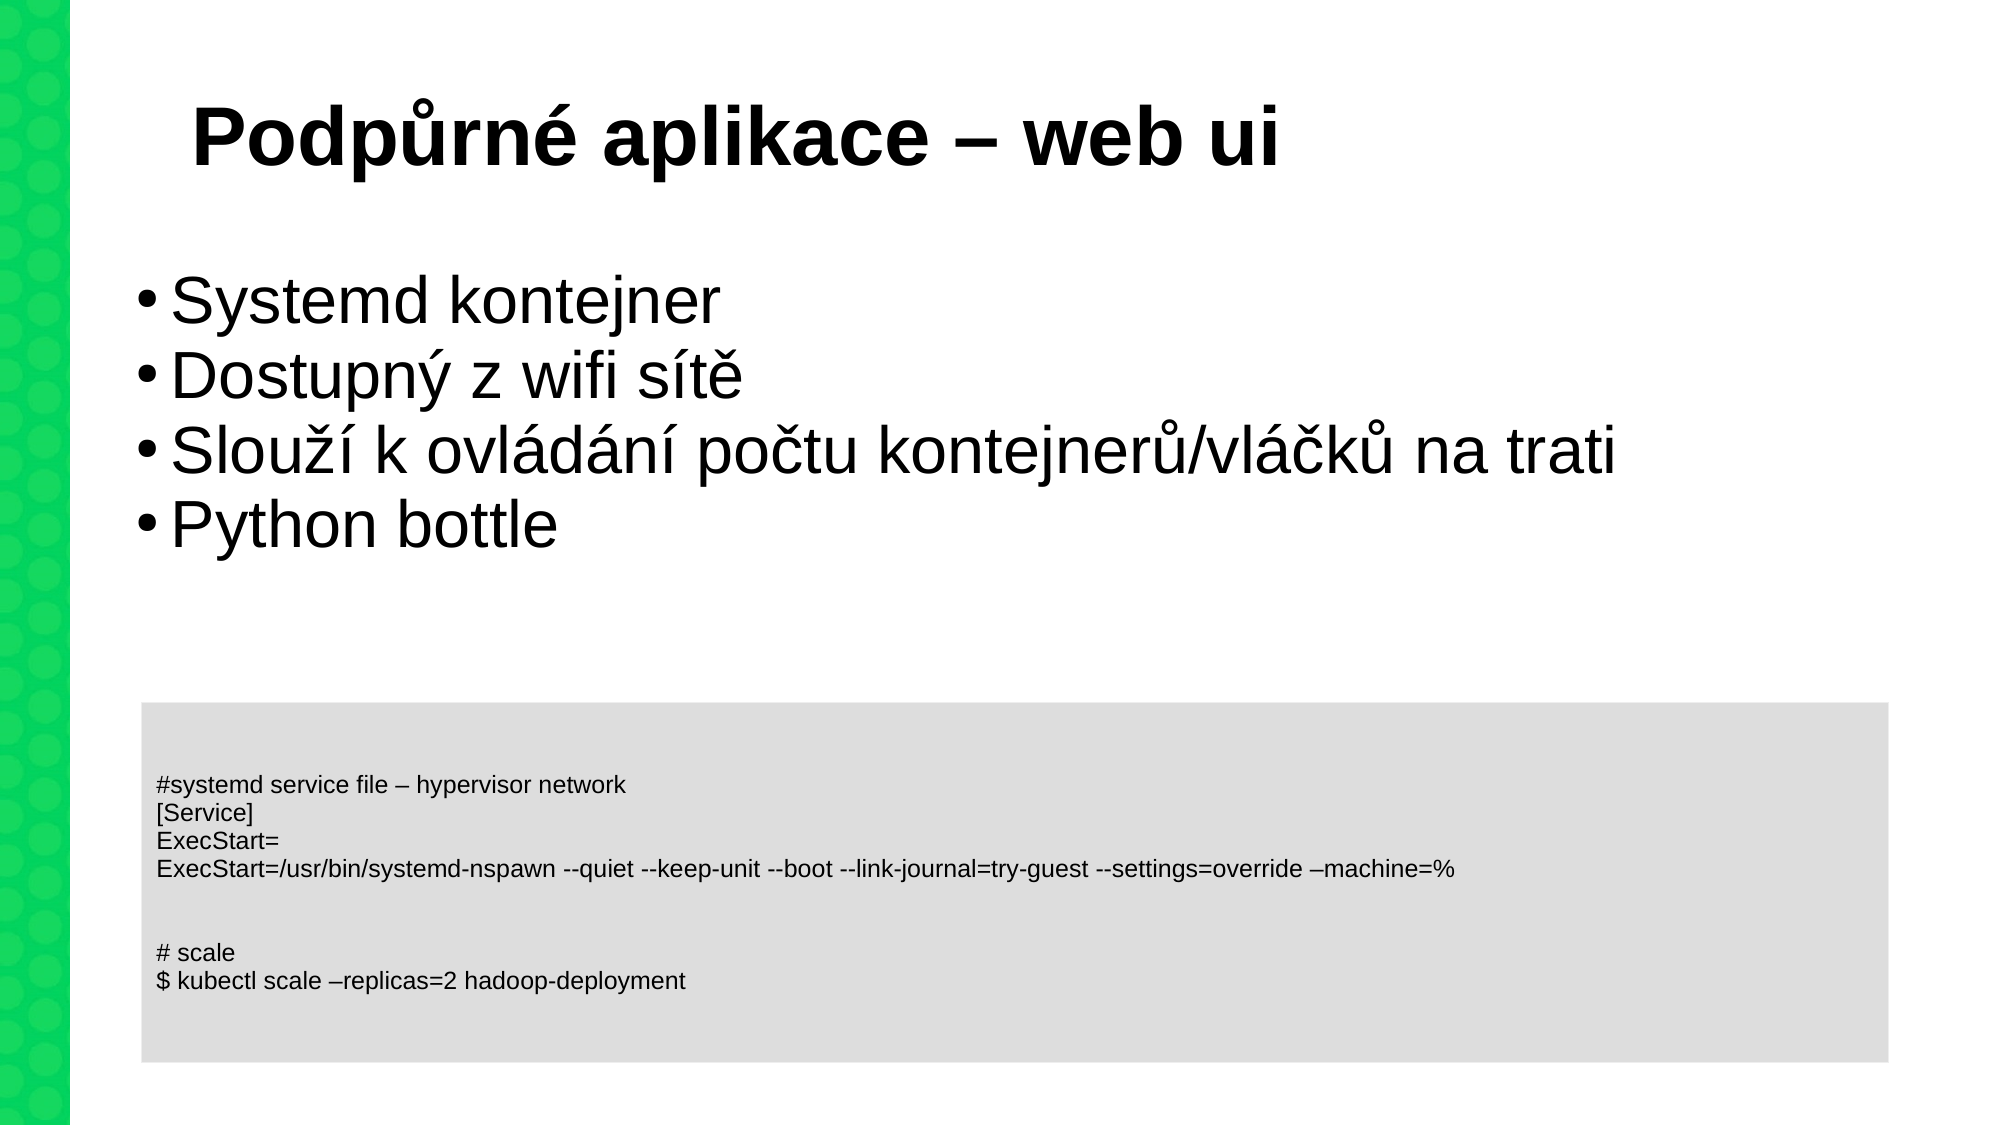

# Podpůrné aplikace – web ui
Systemd kontejner
Dostupný z wifi sítě
Slouží k ovládání počtu kontejnerů/vláčků na trati
Python bottle
#systemd service file – hypervisor network
[Service]
ExecStart=
ExecStart=/usr/bin/systemd-nspawn --quiet --keep-unit --boot --link-journal=try-guest --settings=override –machine=%
# scale
$ kubectl scale –replicas=2 hadoop-deployment